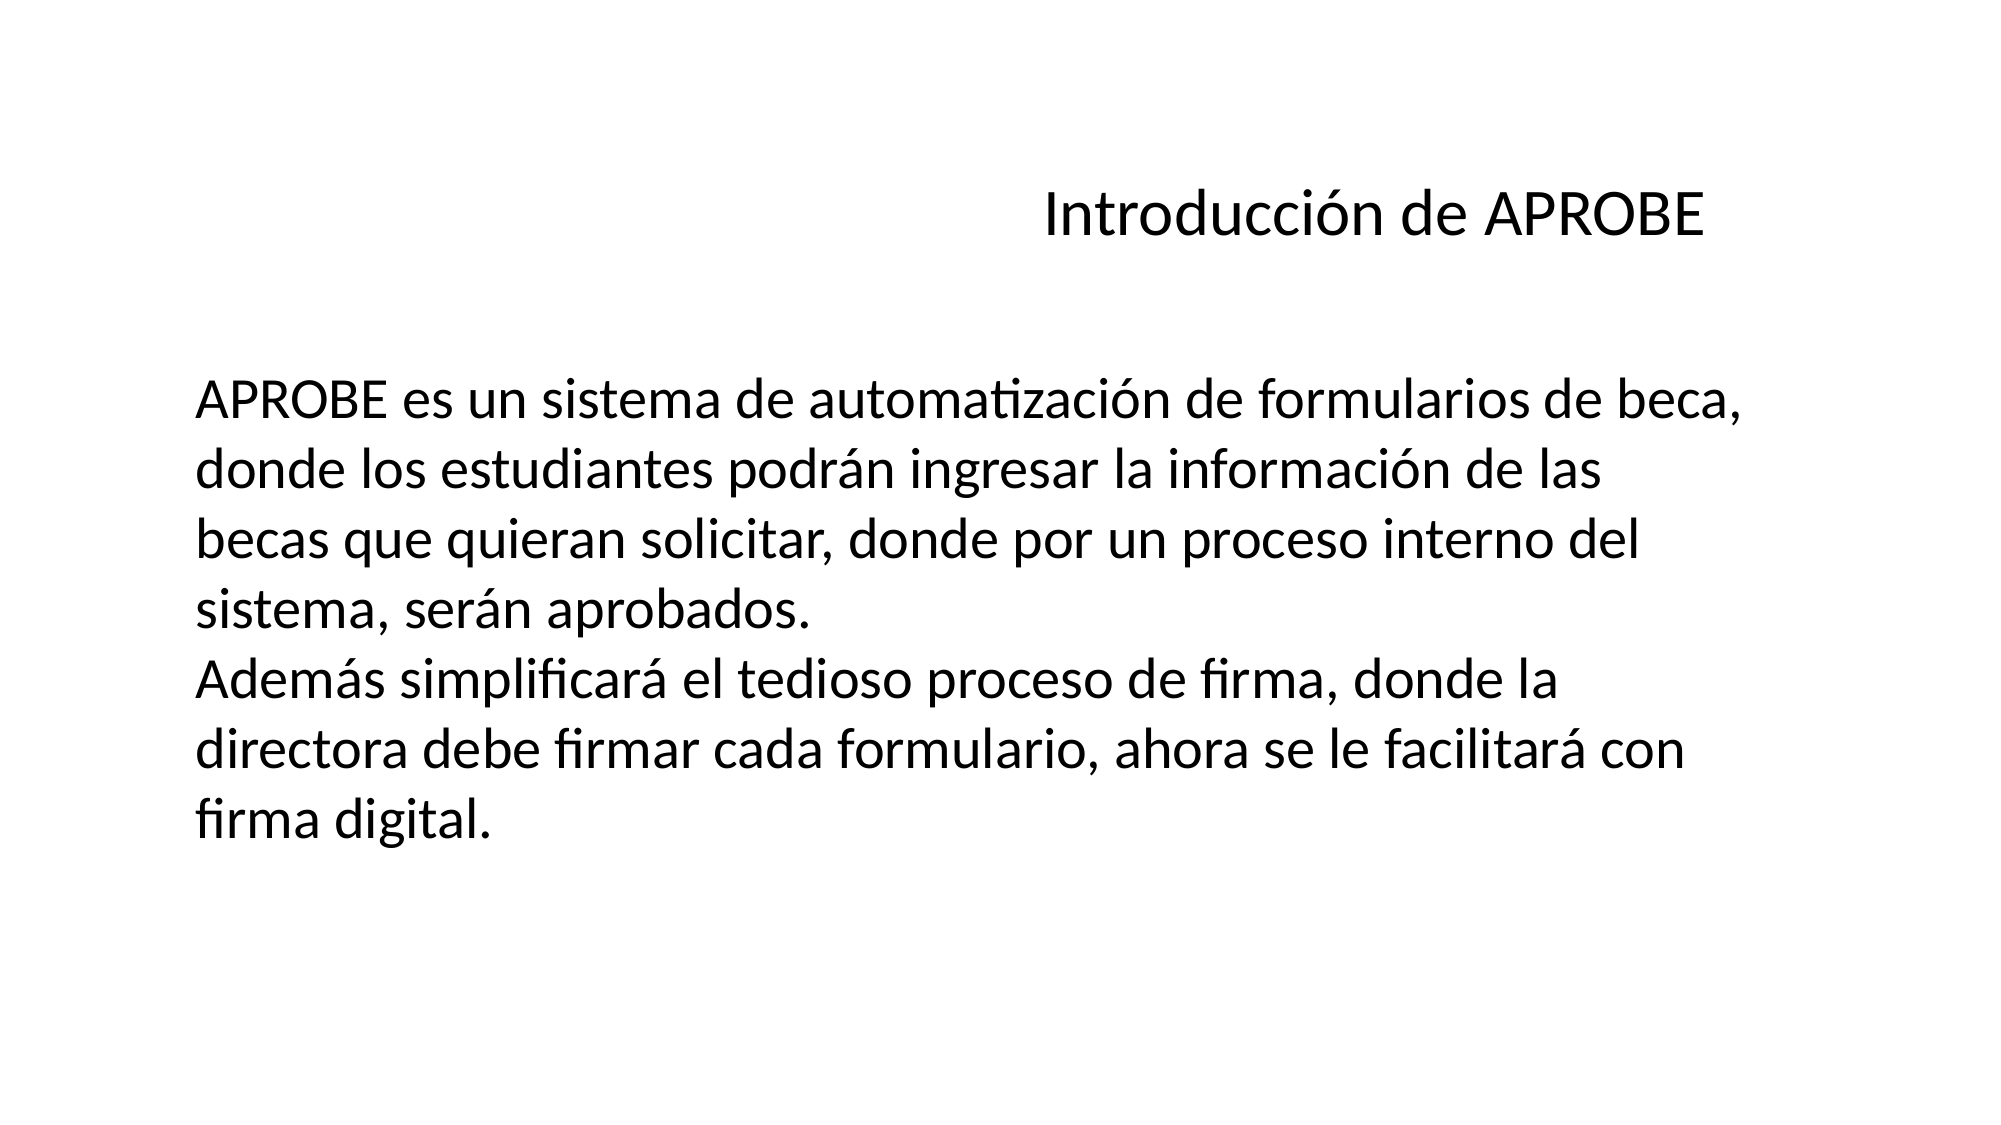

Introducción de APROBE
APROBE es un sistema de automatización de formularios de beca, donde los estudiantes podrán ingresar la información de las becas que quieran solicitar, donde por un proceso interno del sistema, serán aprobados.
Además simplificará el tedioso proceso de firma, donde la directora debe firmar cada formulario, ahora se le facilitará con firma digital.